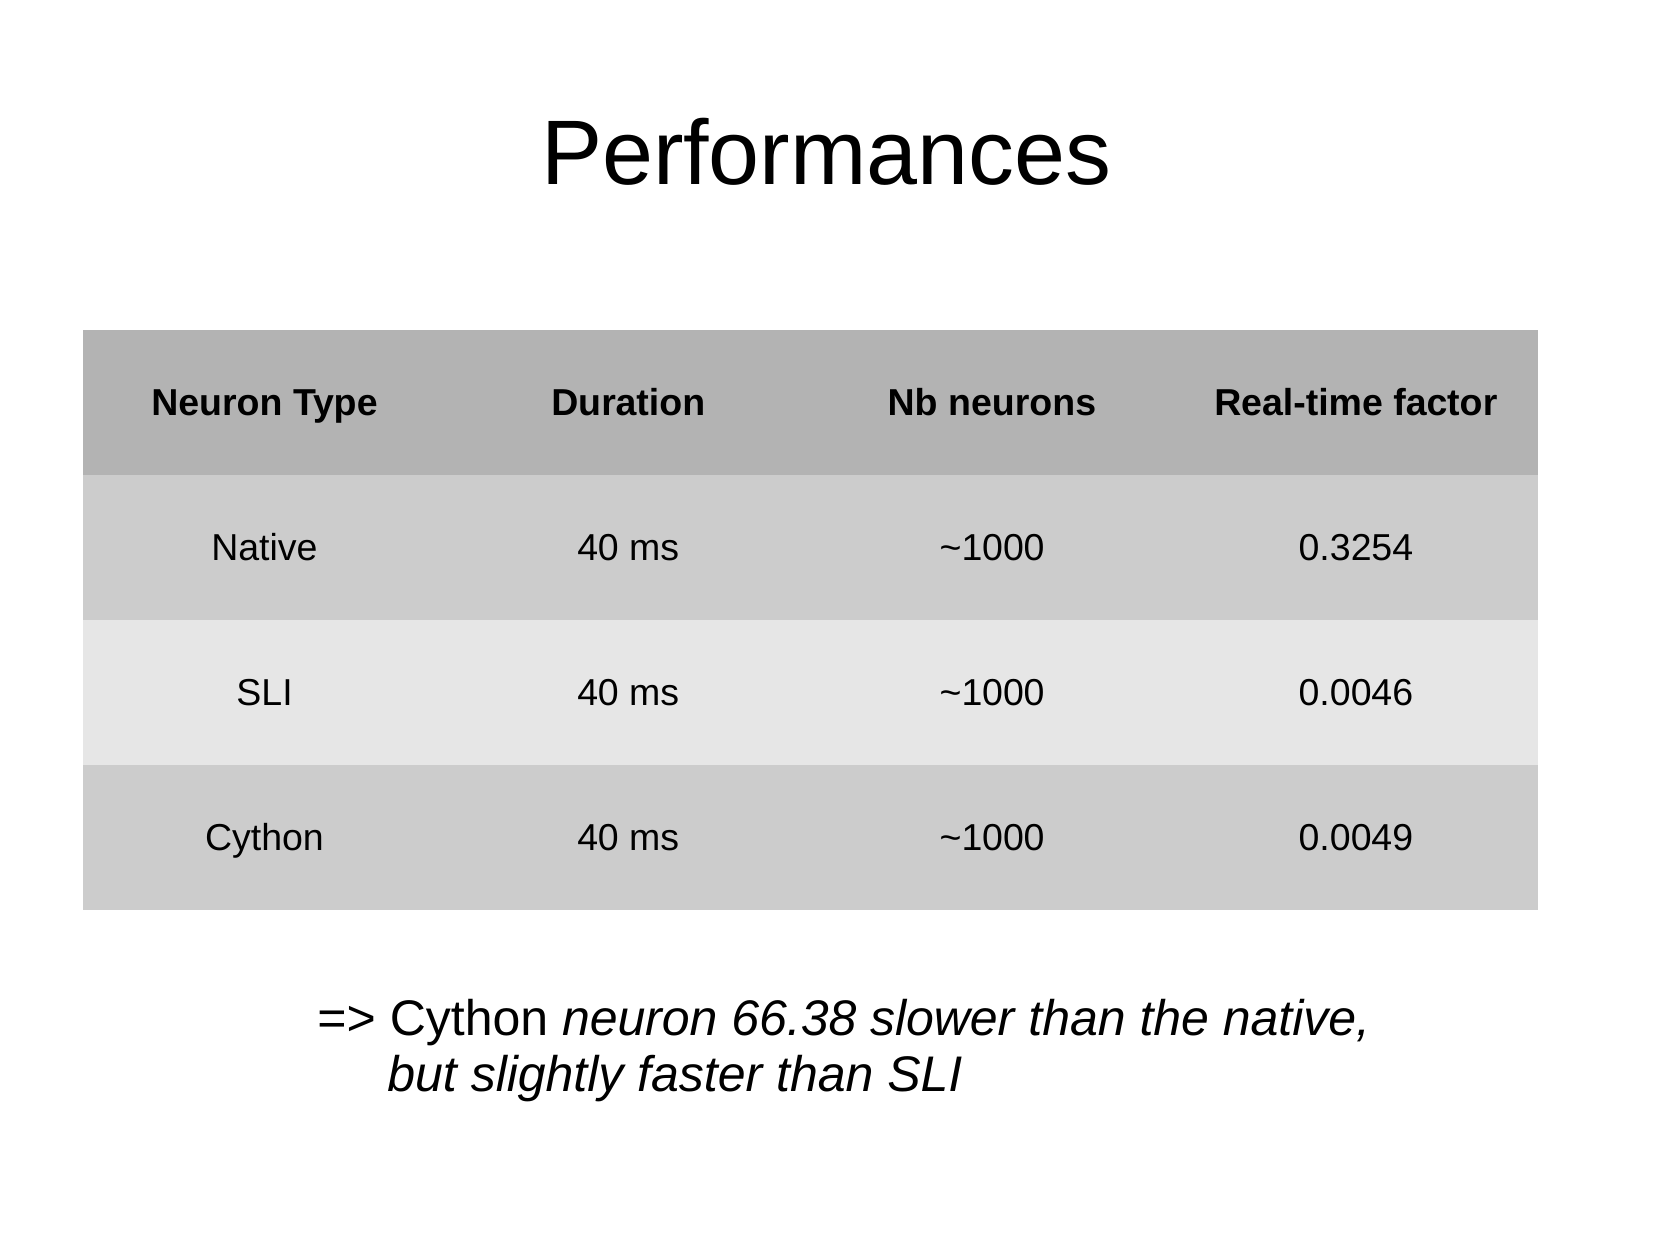

# Performances
| Neuron Type | Duration | Nb neurons | Real-time factor |
| --- | --- | --- | --- |
| Native | 40 ms | ~1000 | 0.3254 |
| SLI | 40 ms | ~1000 | 0.0046 |
| Cython | 40 ms | ~1000 | 0.0049 |
=> Cython neuron 66.38 slower than the native,
	 but slightly faster than SLI